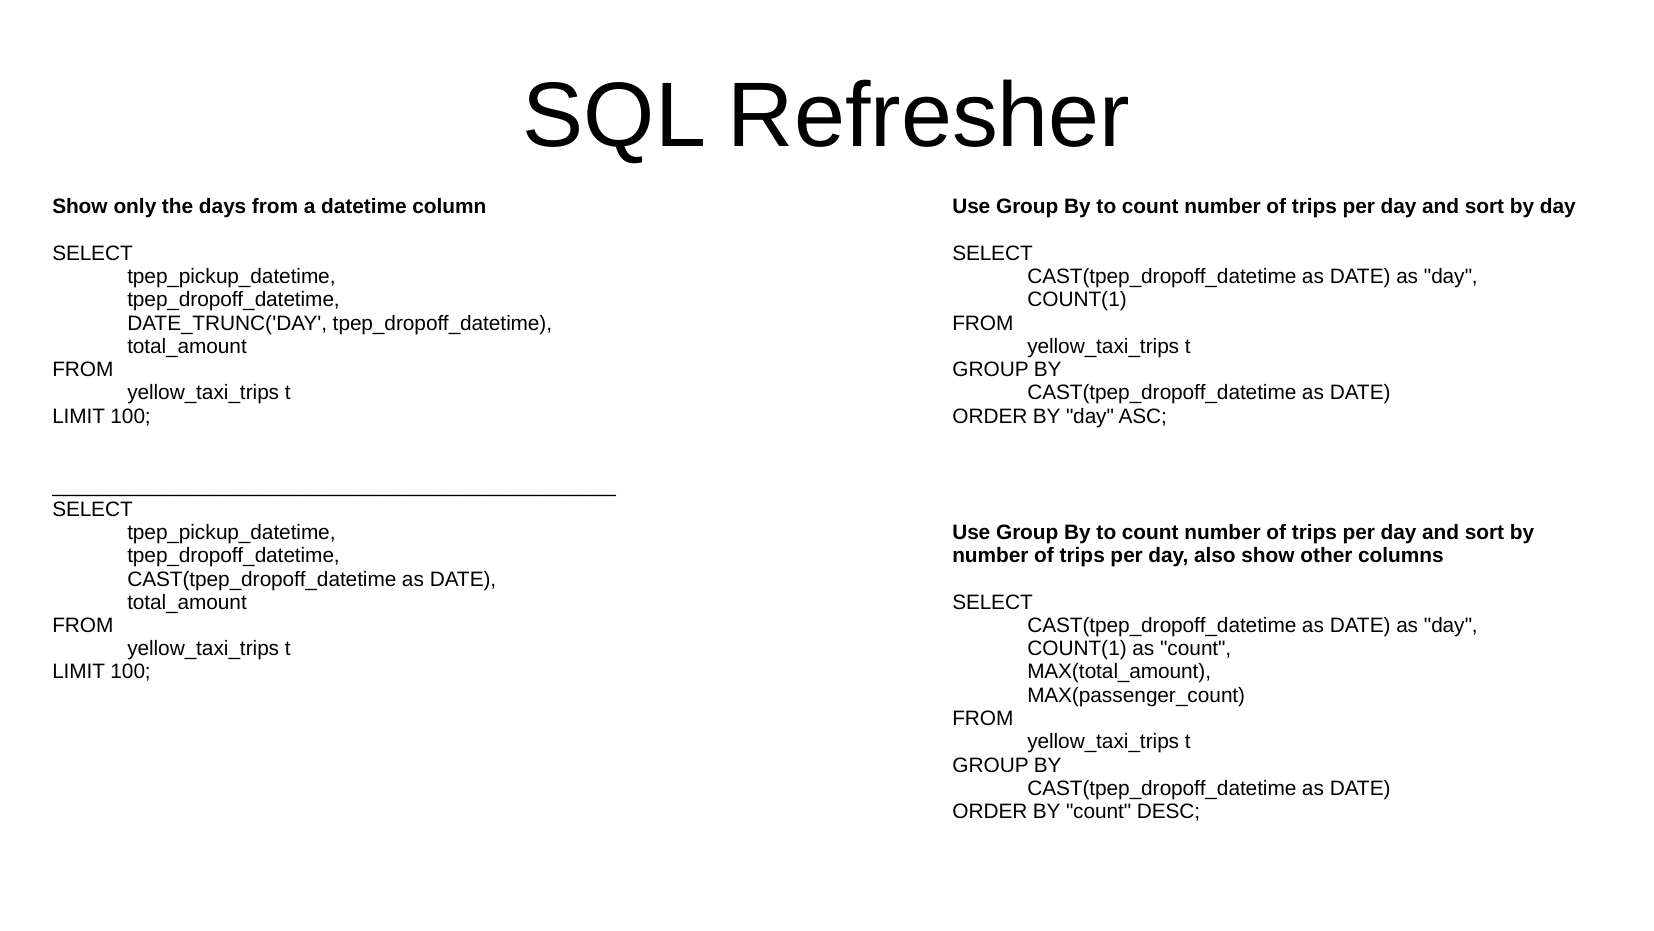

# SQL Refresher
Show only the days from a datetime column
SELECT
	tpep_pickup_datetime,
	tpep_dropoff_datetime,
	DATE_TRUNC('DAY', tpep_dropoff_datetime),
	total_amount
FROM
	yellow_taxi_trips t
LIMIT 100;
_________________________________________________
SELECT
	tpep_pickup_datetime,
	tpep_dropoff_datetime,
	CAST(tpep_dropoff_datetime as DATE),
	total_amount
FROM
	yellow_taxi_trips t
LIMIT 100;
Use Group By to count number of trips per day and sort by day
SELECT
	CAST(tpep_dropoff_datetime as DATE) as "day",
	COUNT(1)
FROM
	yellow_taxi_trips t
GROUP BY
	CAST(tpep_dropoff_datetime as DATE)
ORDER BY "day" ASC;
Use Group By to count number of trips per day and sort by number of trips per day, also show other columns
SELECT
	CAST(tpep_dropoff_datetime as DATE) as "day",
	COUNT(1) as "count",
	MAX(total_amount),
	MAX(passenger_count)
FROM
	yellow_taxi_trips t
GROUP BY
	CAST(tpep_dropoff_datetime as DATE)
ORDER BY "count" DESC;